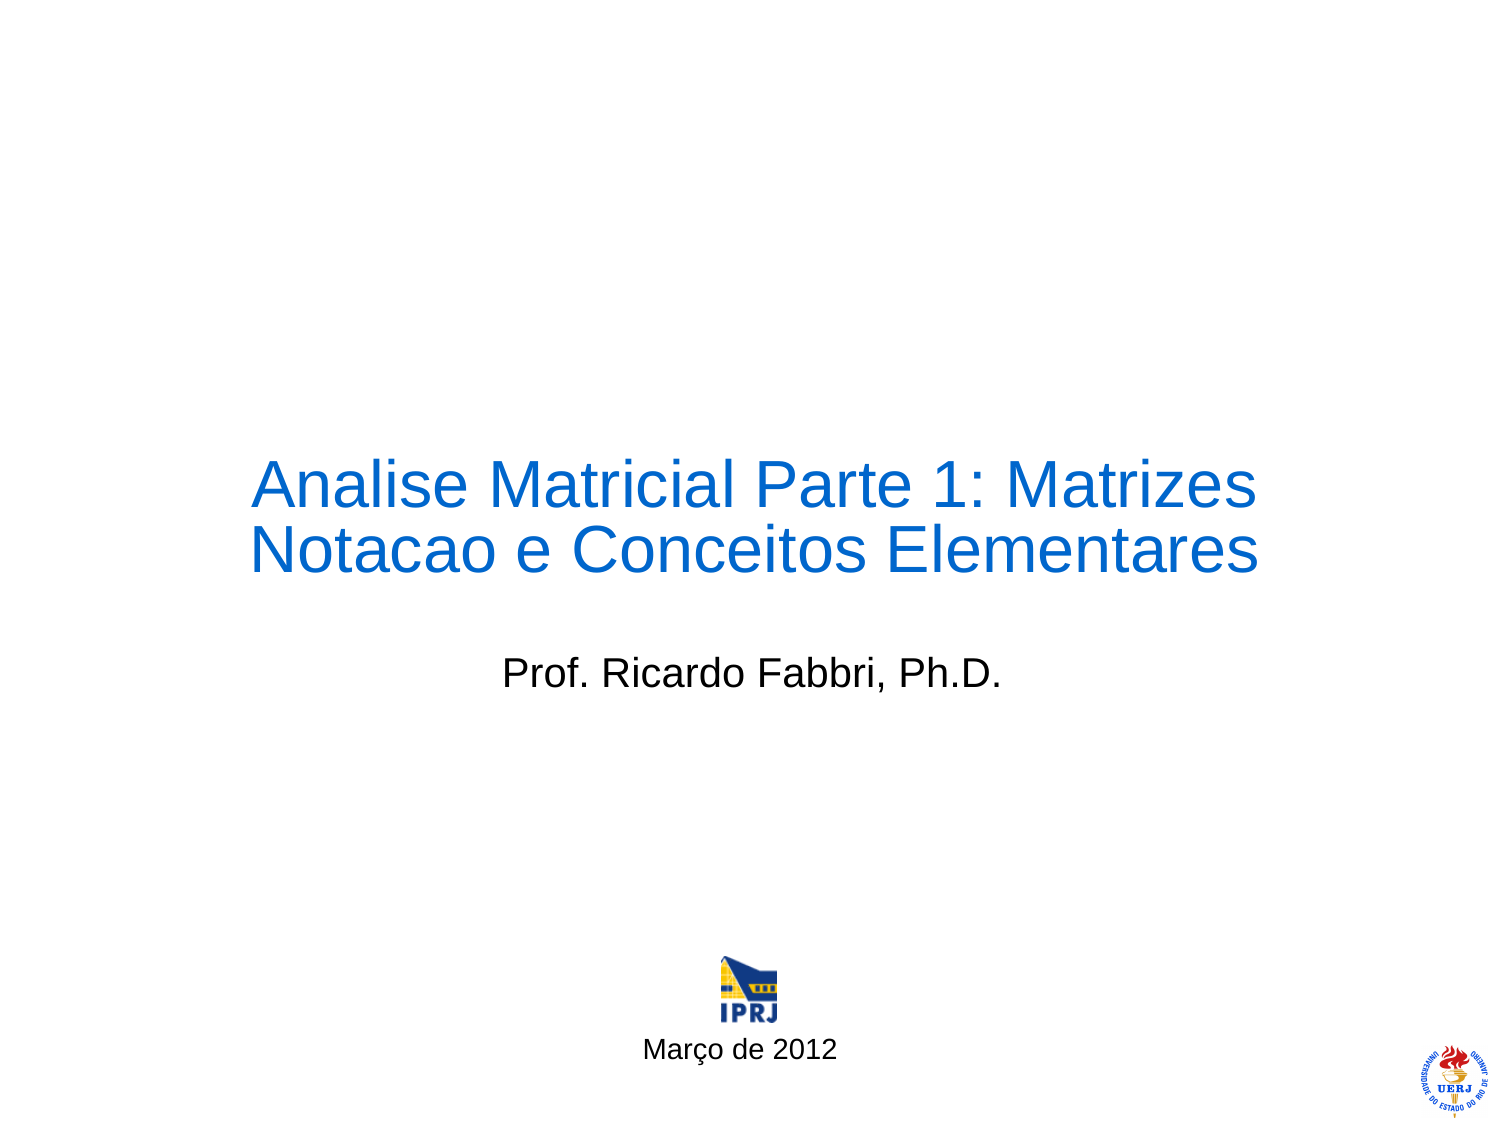

# Analise Matricial Parte 1: Matrizes Notacao e Conceitos Elementares
Prof. Ricardo Fabbri, Ph.D.
Março de 2012